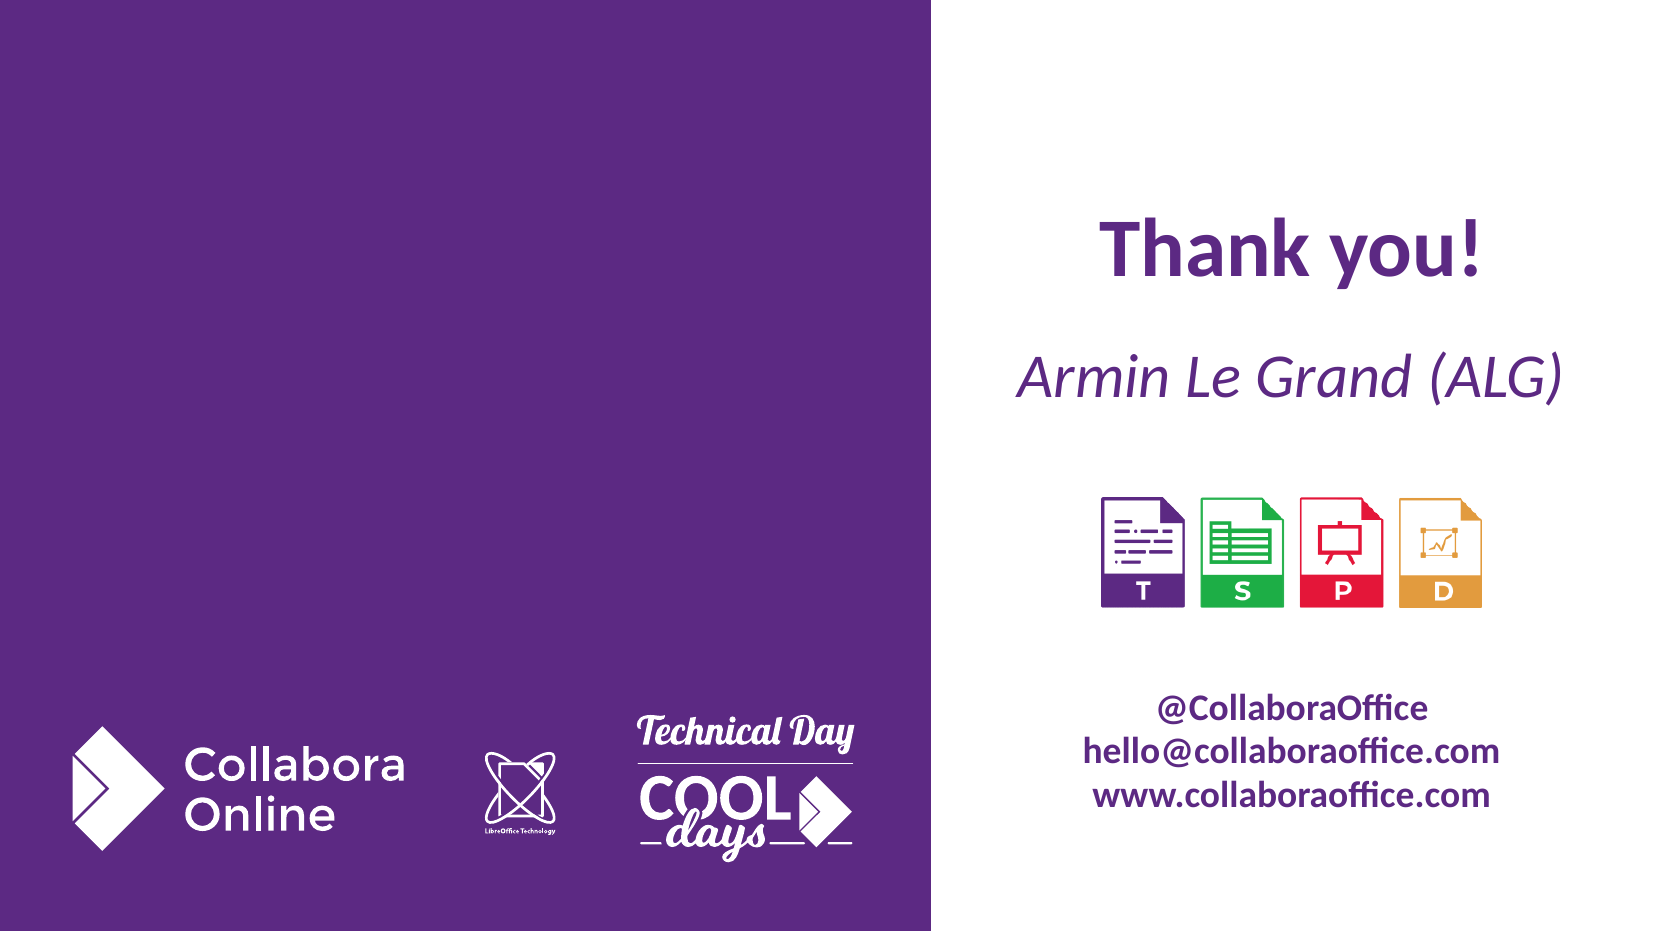

Armin Le Grand (ALG)
(text/date via Insert>Header and Footer)